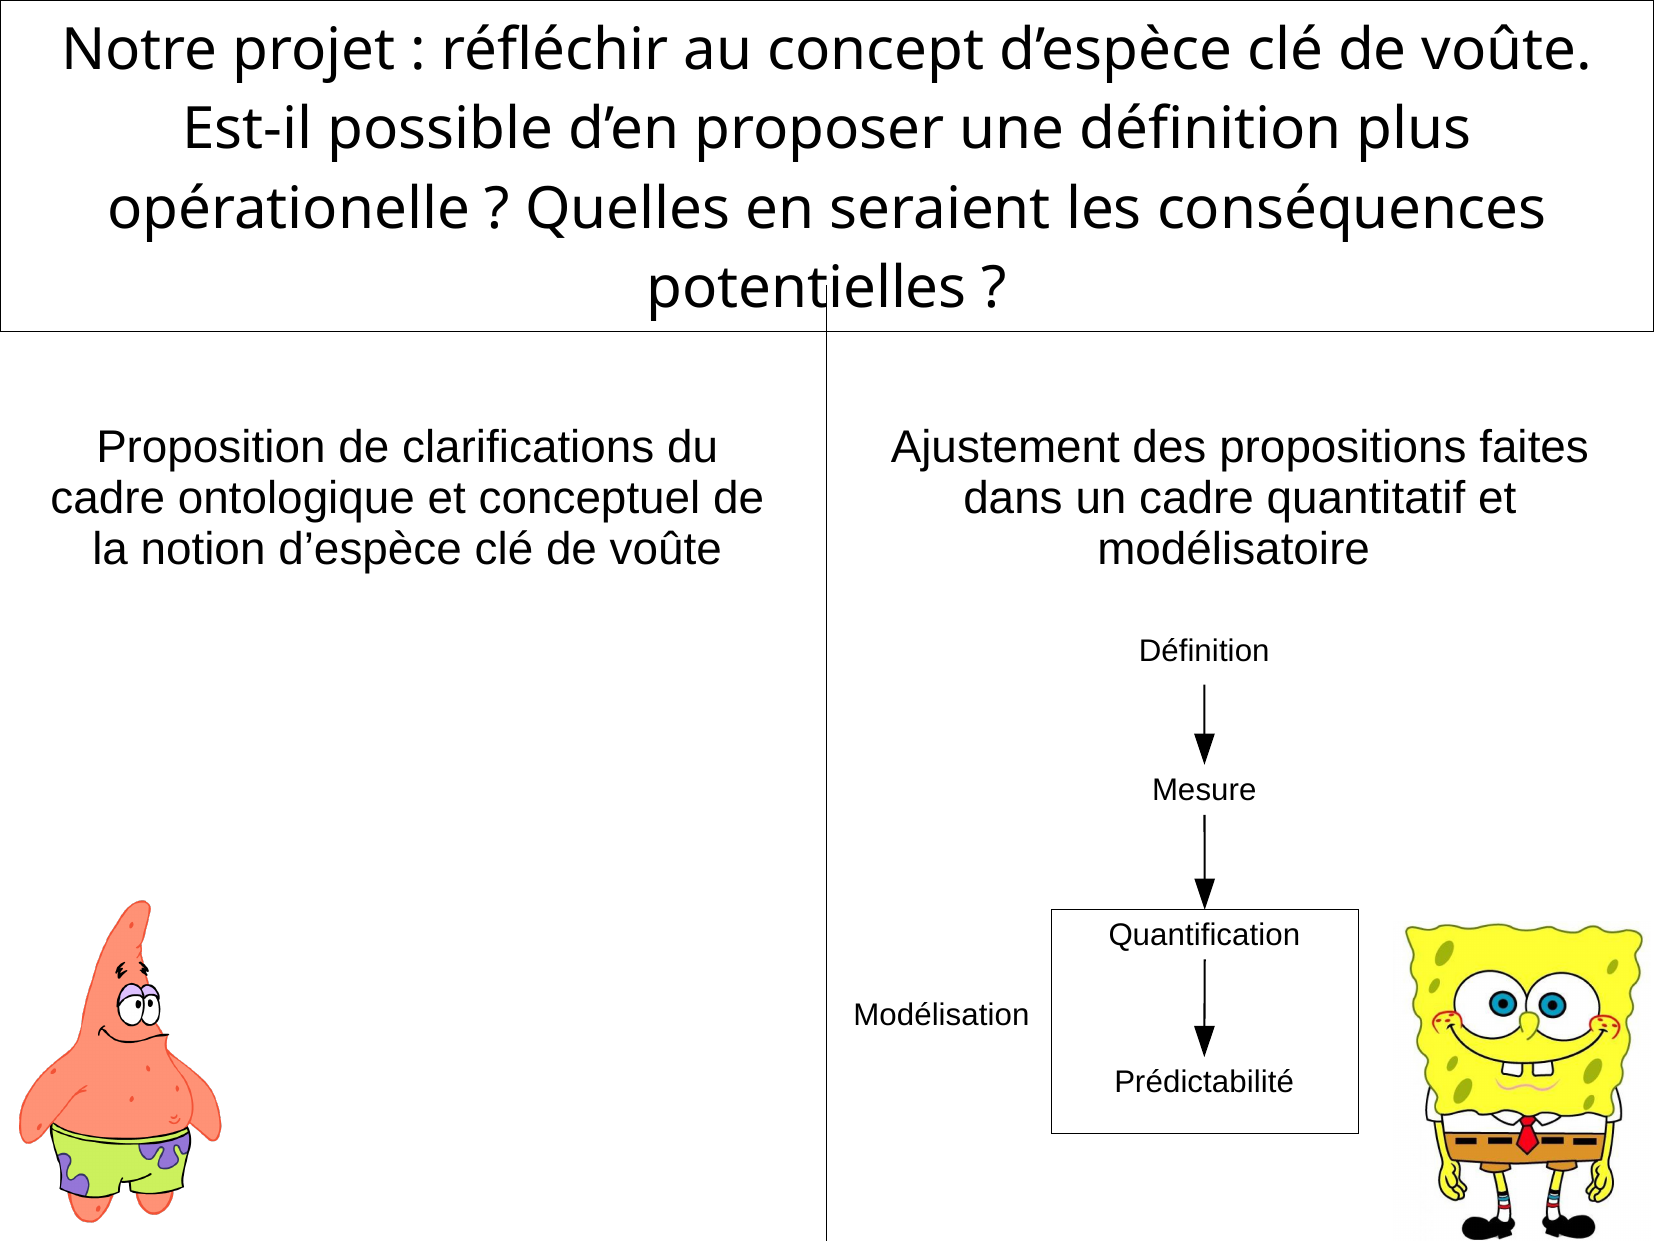

Notre projet : réfléchir au concept d’espèce clé de voûte. Est-il possible d’en proposer une définition plus opérationelle ? Quelles en seraient les conséquences potentielles ?
Proposition de clarifications du cadre ontologique et conceptuel de la notion d’espèce clé de voûte
Ajustement des propositions faites dans un cadre quantitatif et modélisatoire
Définition
Mesure
Quantification
Modélisation
Prédictabilité